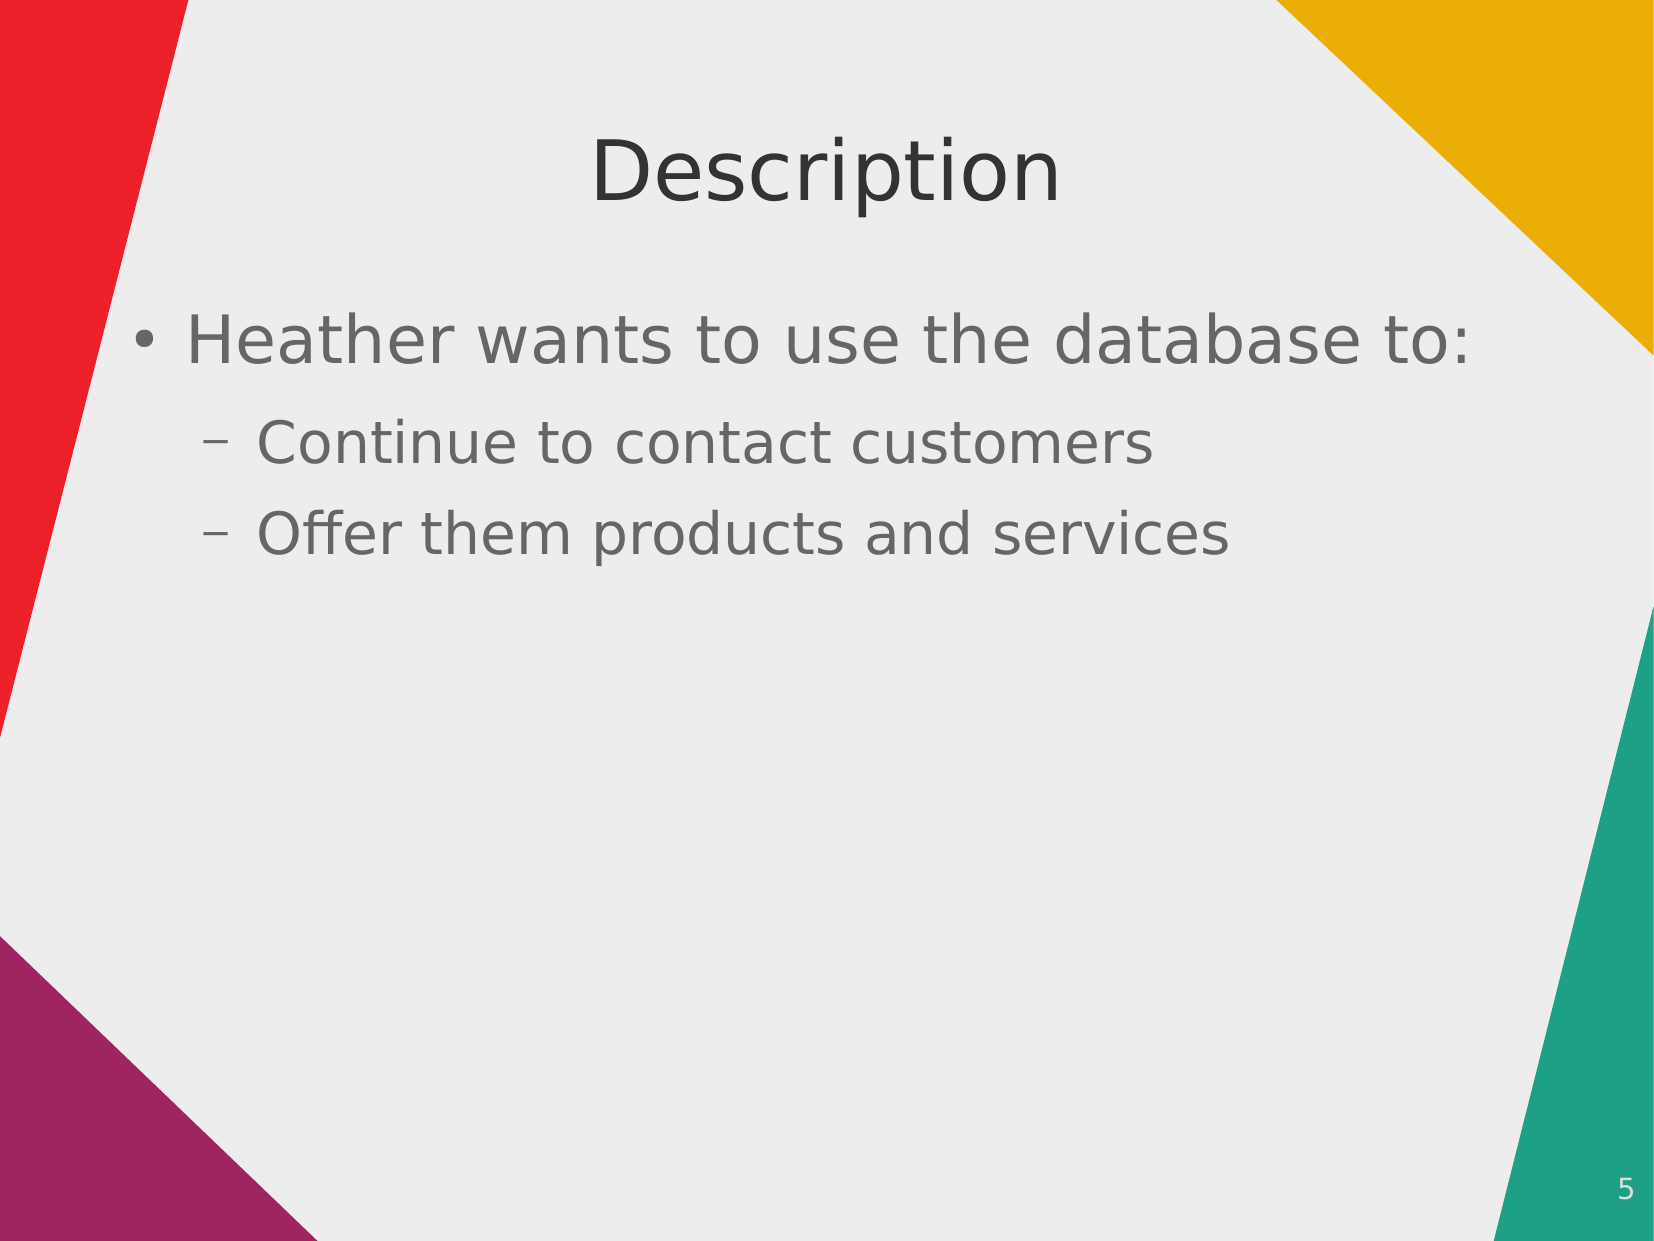

# Description
Heather wants to use the database to:
Continue to contact customers
Offer them products and services
5